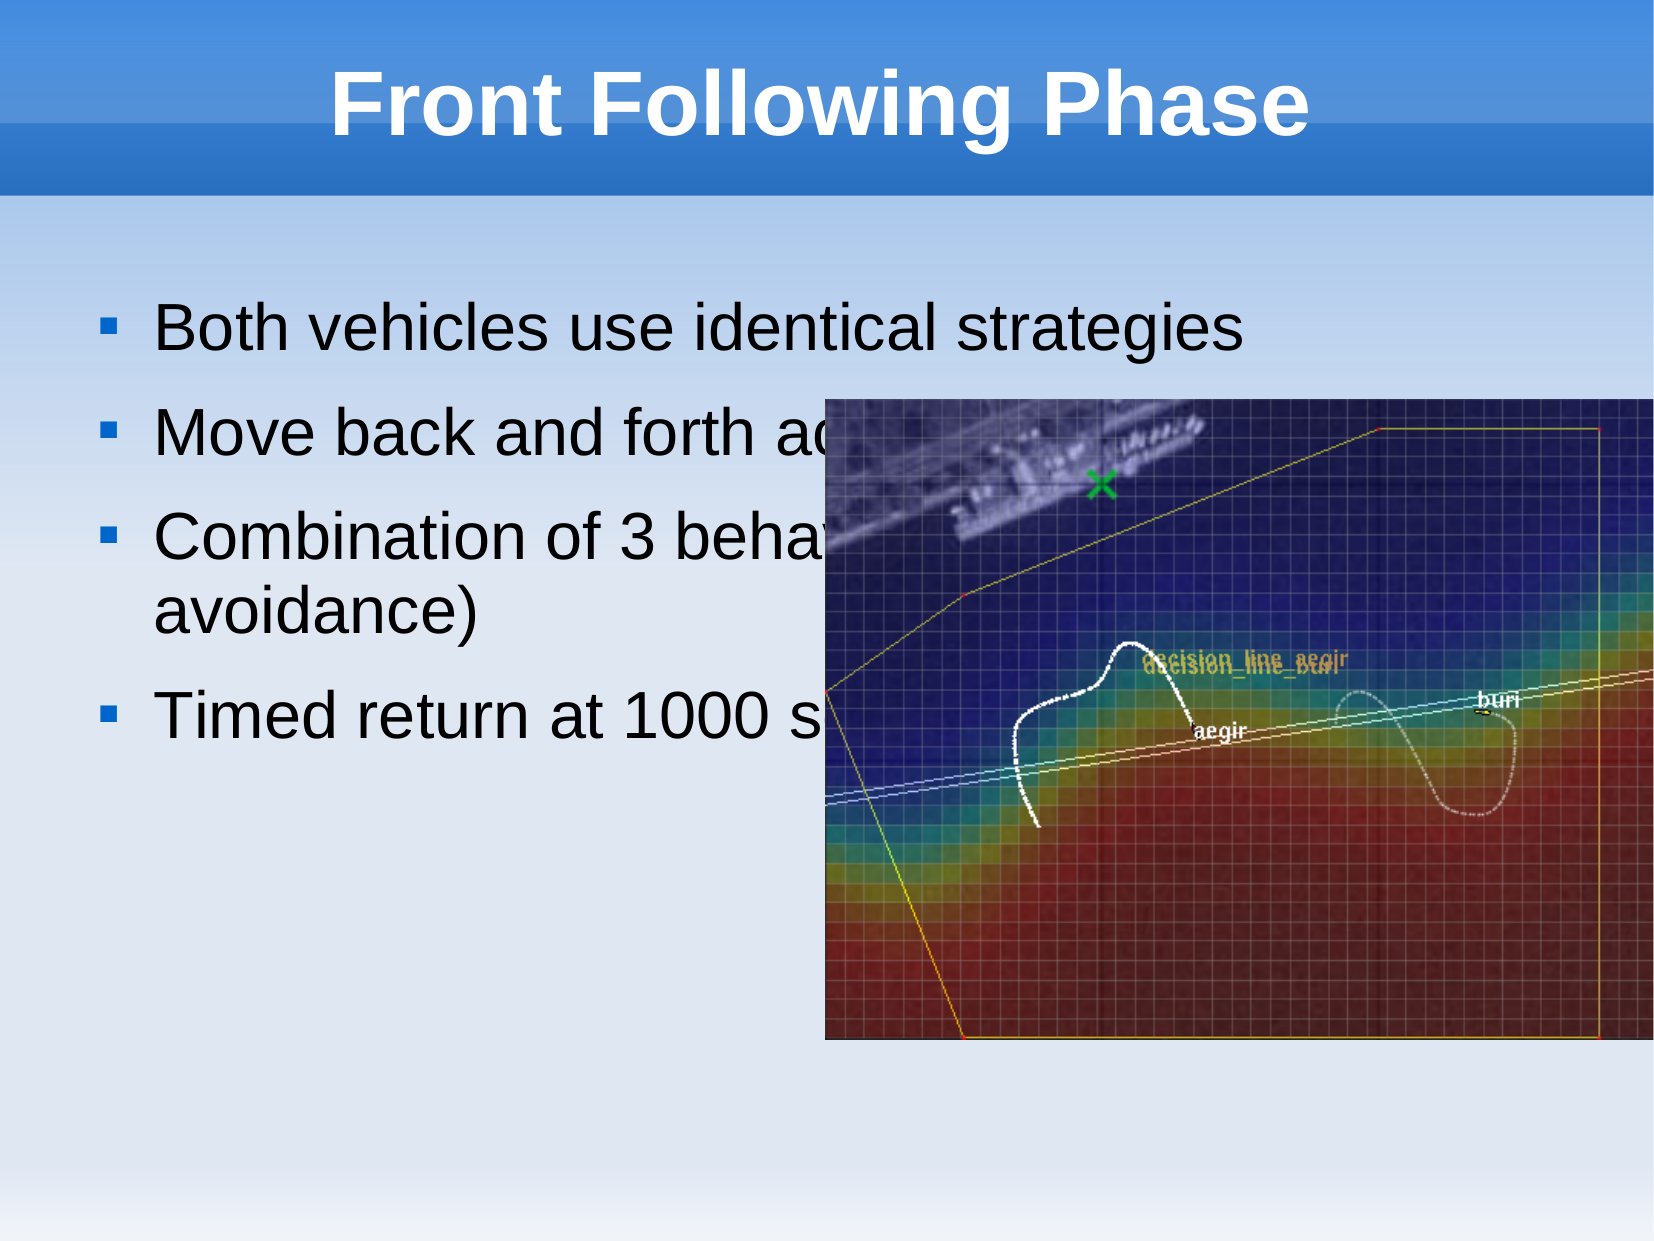

# Front Following Phase
Both vehicles use identical strategies
Move back and forth across wavefront
Combination of 3 behaviors (plus collision avoidance)
Timed return at 1000 seconds